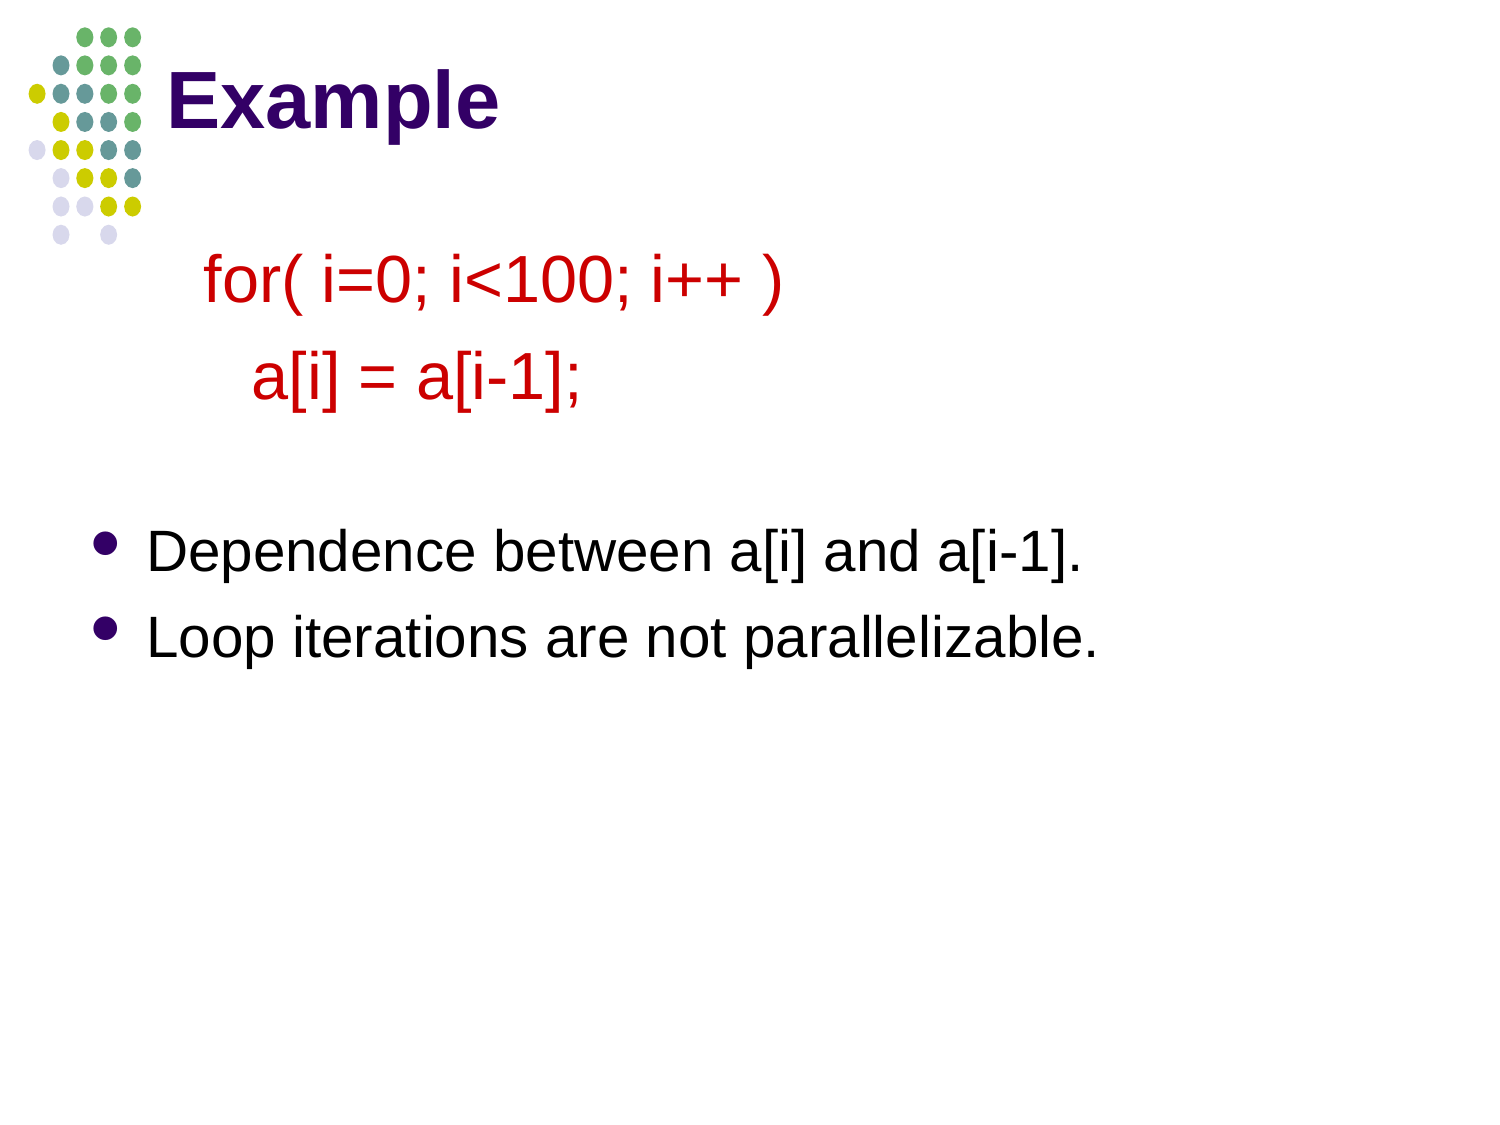

# Example
for( i=0; i<100; i++ )
	a[i] = a[i-1];
Dependence between a[i] and a[i-1].
Loop iterations are not parallelizable.